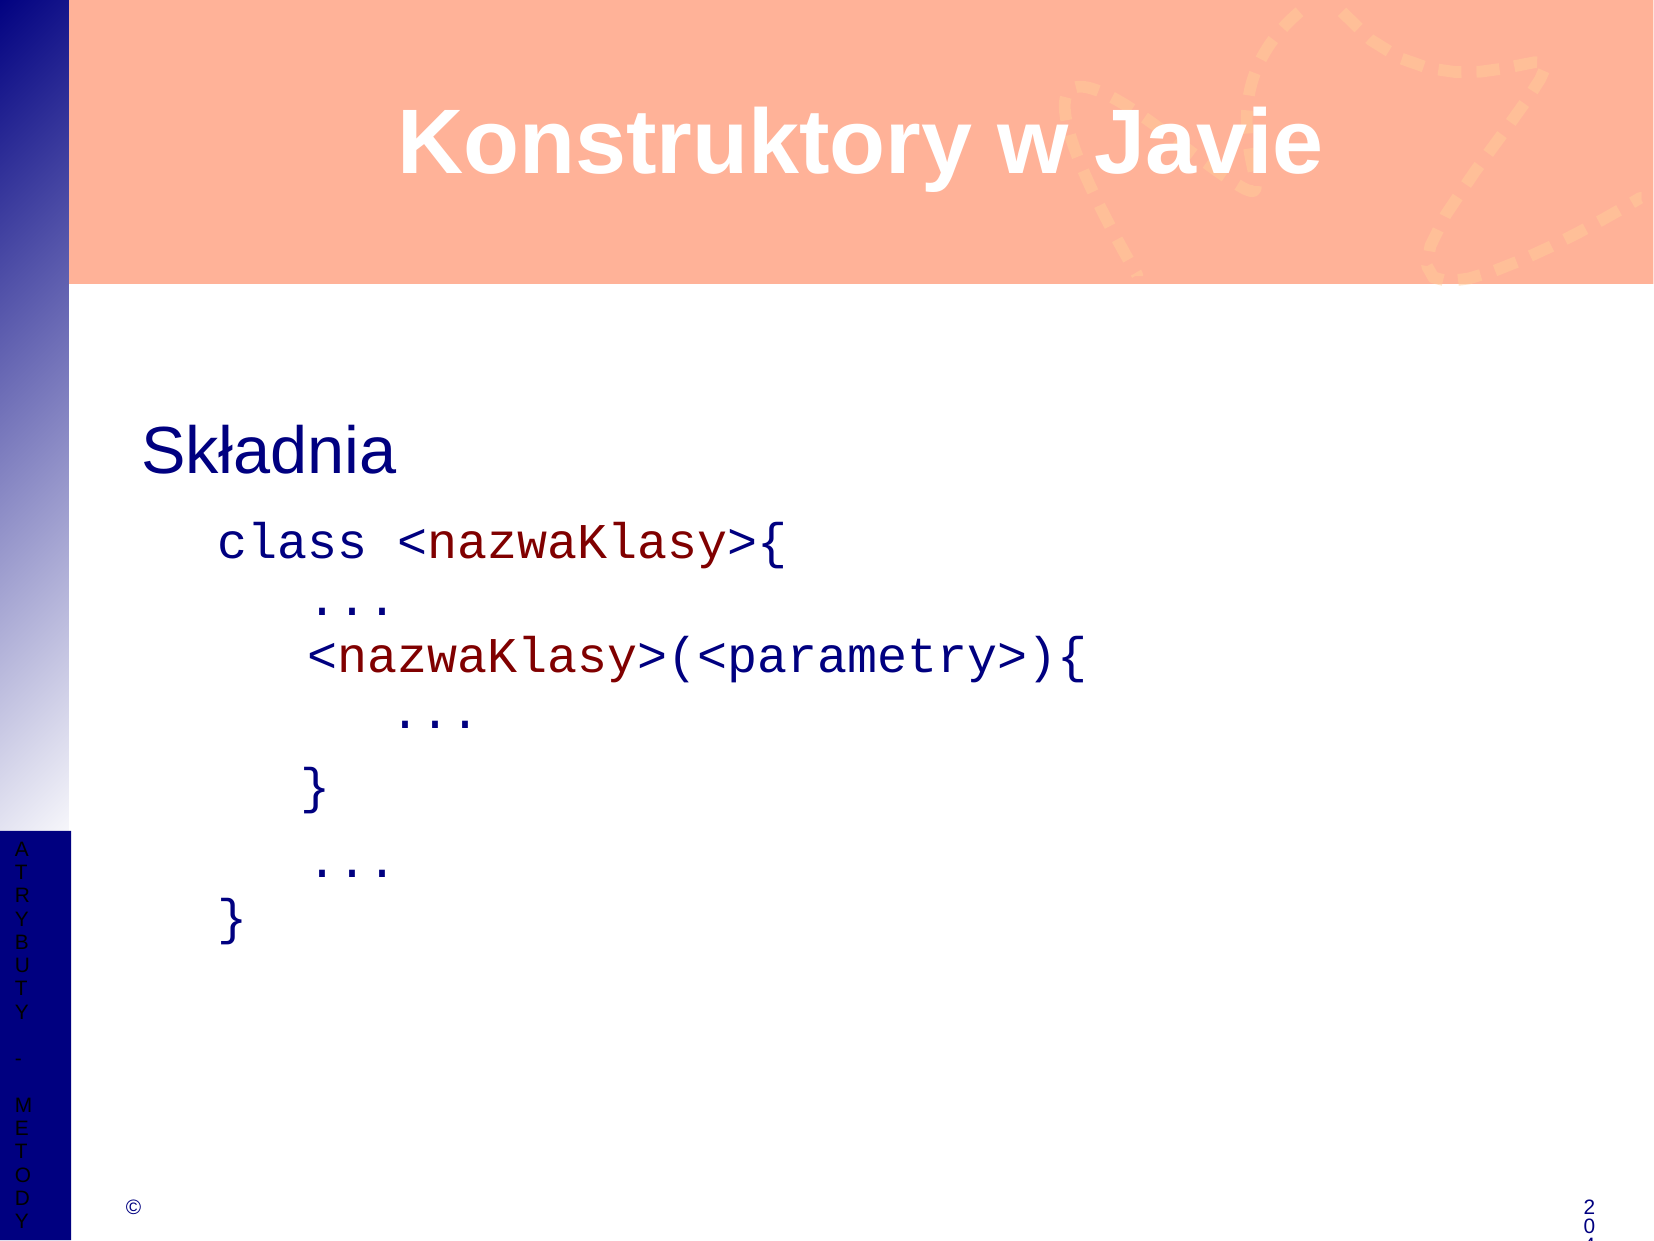

# Konstruktory w Javie
Składnia
class <nazwaKlasy>{
 ...
 <nazwaKlasy>(<parametry>){
 ...
}
 ...
}
A
T
R
Y
B
U
T
Y
-
M
E
T
O
D
Y